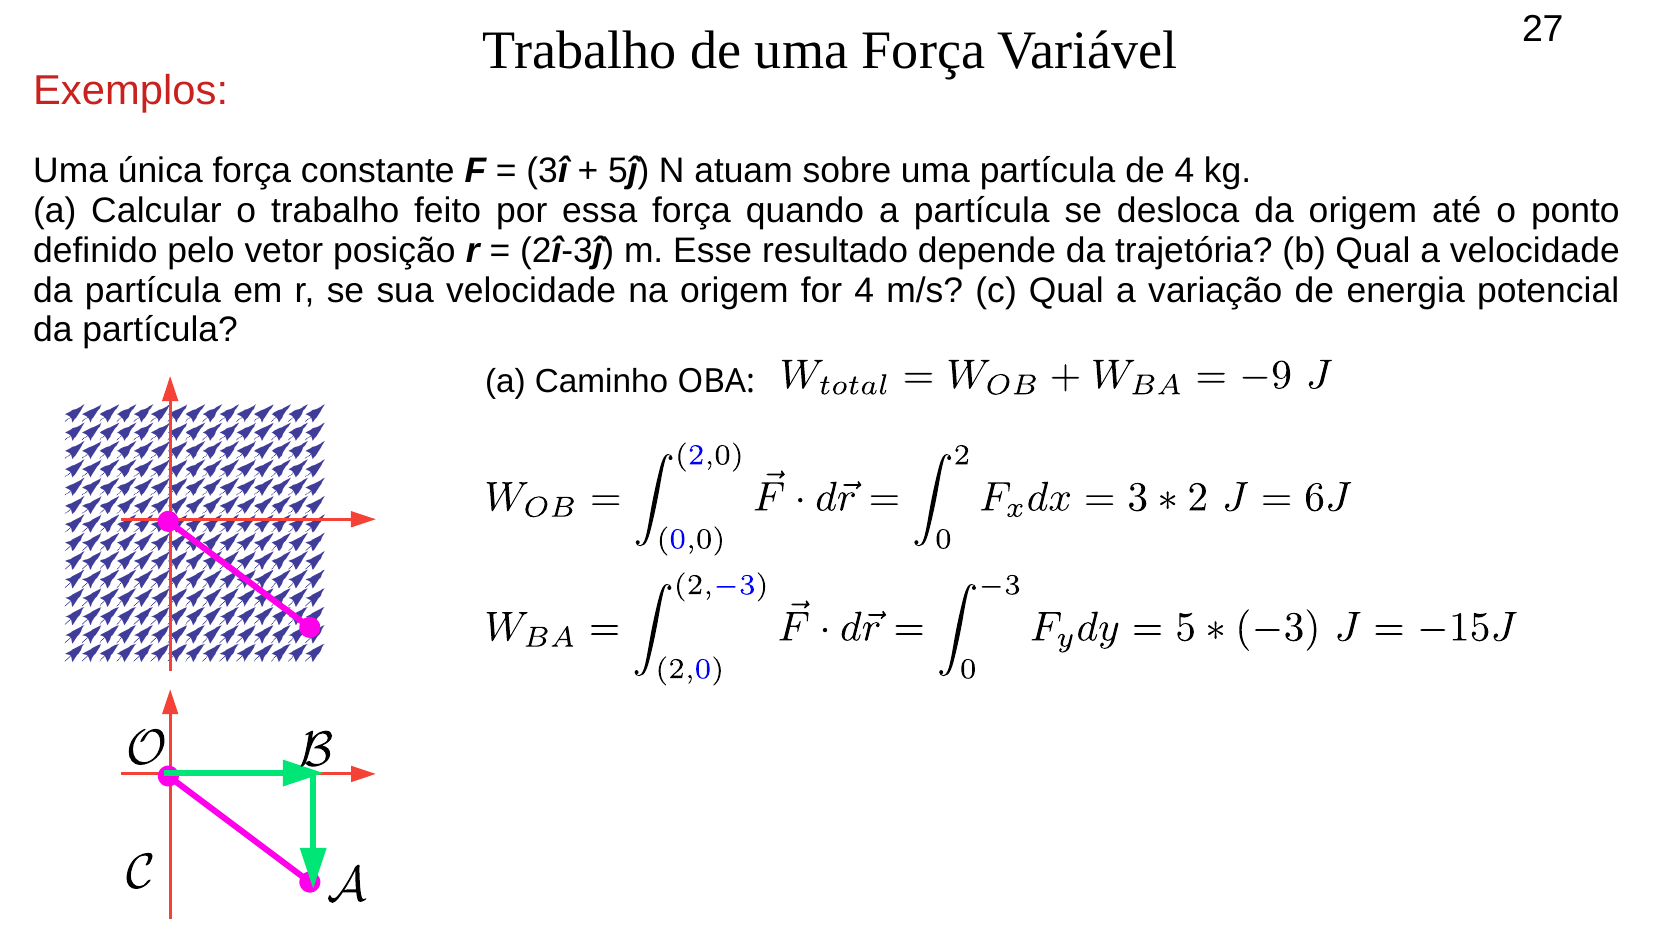

Trabalho de uma Força Variável
Exemplos:
Uma única força constante F = (3î + 5ĵ) N atuam sobre uma partícula de 4 kg.
(a) Calcular o trabalho feito por essa força quando a partícula se desloca da origem até o ponto definido pelo vetor posição r = (2î-3ĵ) m. Esse resultado depende da trajetória? (b) Qual a velocidade da partícula em r, se sua velocidade na origem for 4 m/s? (c) Qual a variação de energia potencial da partícula?
(a) Caminho OBA: